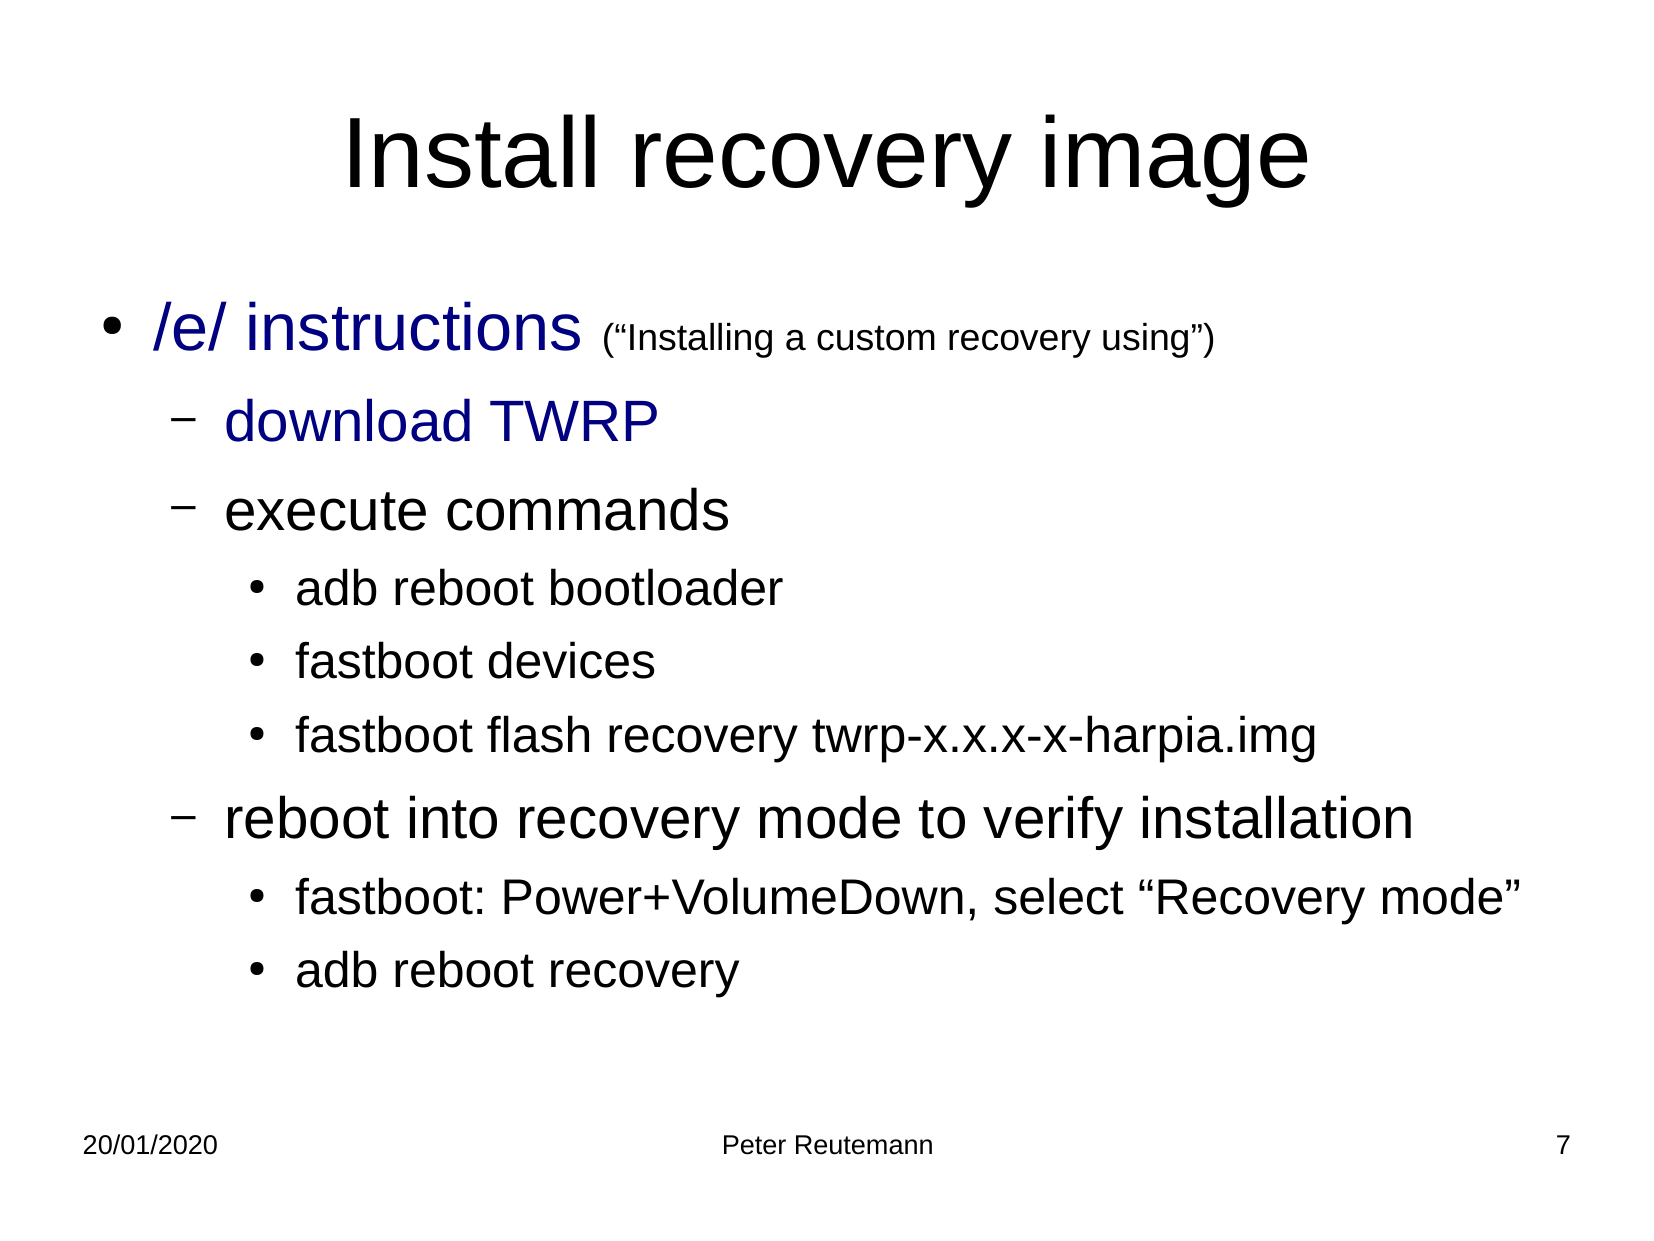

# Install recovery image
/e/ instructions (“Installing a custom recovery using”)
download TWRP
execute commands
adb reboot bootloader
fastboot devices
fastboot flash recovery twrp-x.x.x-x-harpia.img
reboot into recovery mode to verify installation
fastboot: Power+VolumeDown, select “Recovery mode”
adb reboot recovery
20/01/2020
Peter Reutemann
7